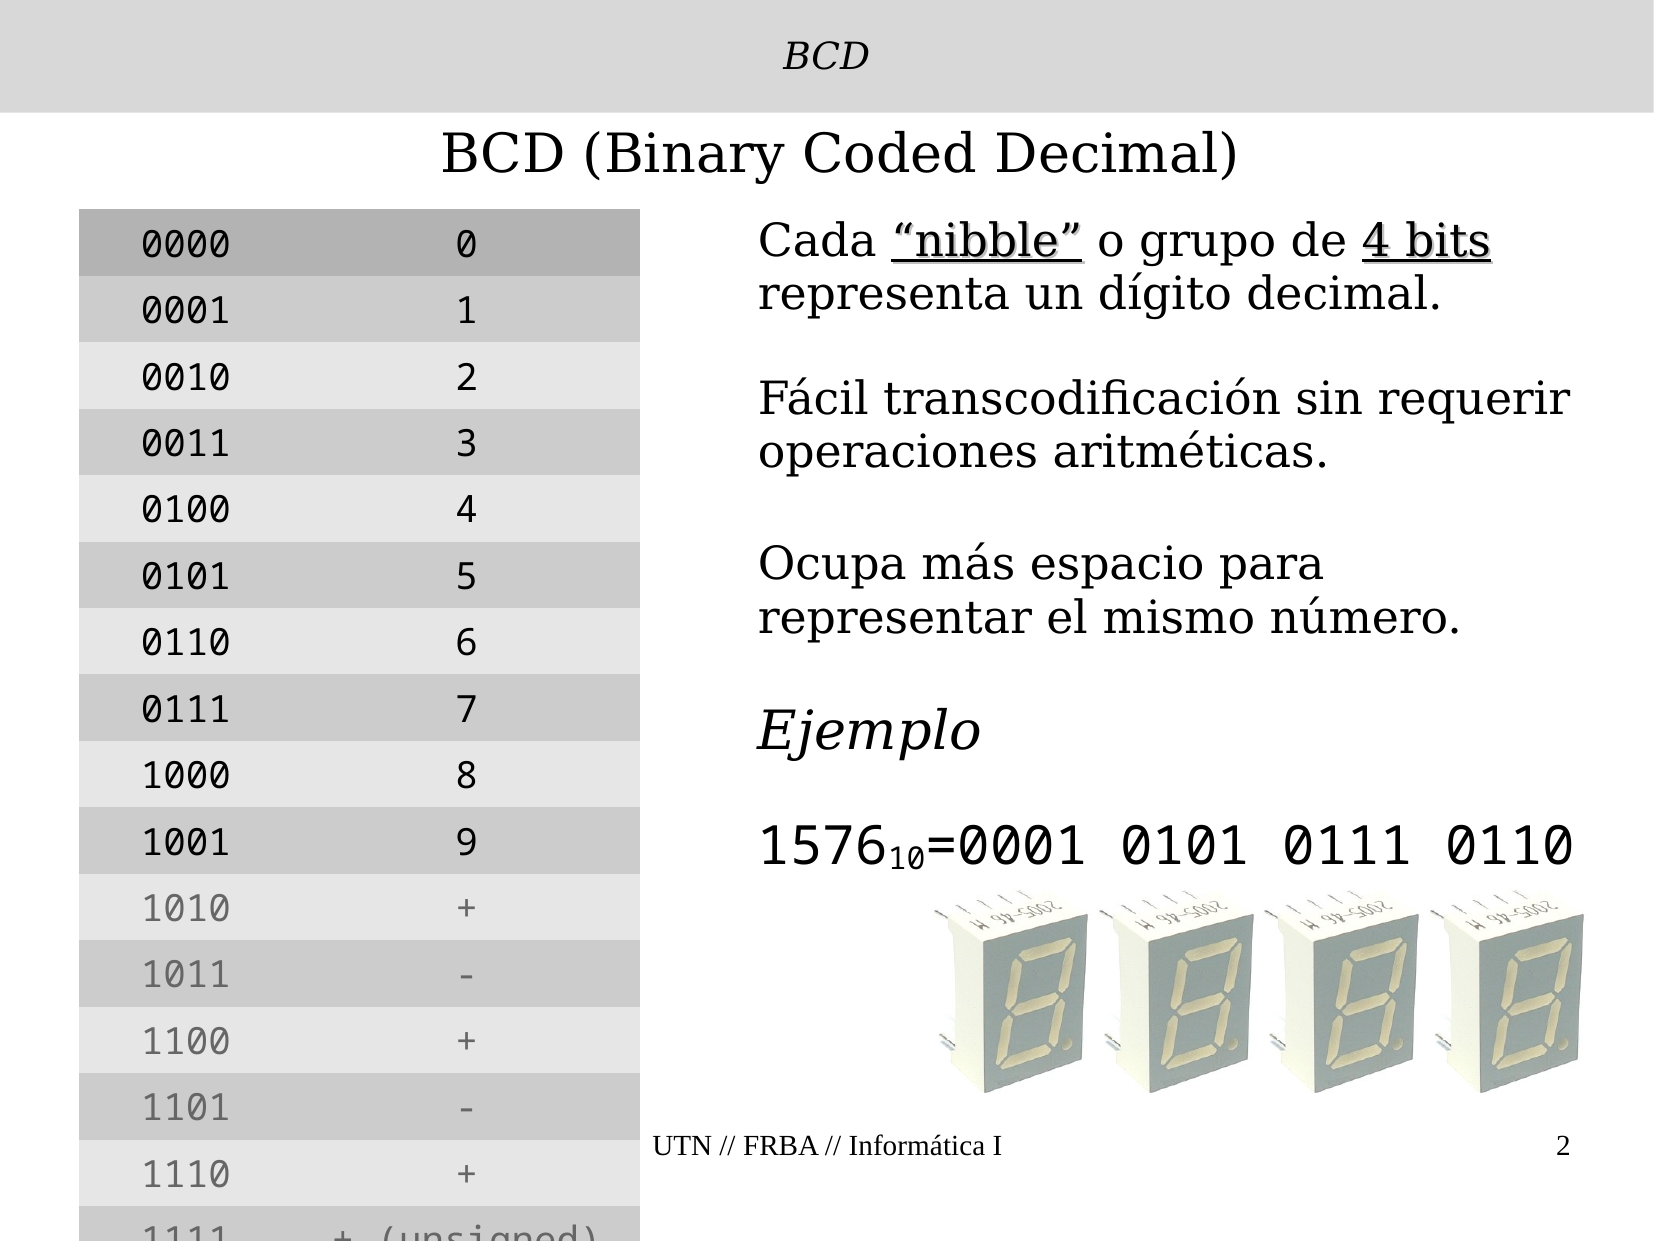

BCD
BCD (Binary Coded Decimal)
Cada “nibble” o grupo de 4 bits representa un dígito decimal.
| 0000 | 0 |
| --- | --- |
| 0001 | 1 |
| 0010 | 2 |
| 0011 | 3 |
| 0100 | 4 |
| 0101 | 5 |
| 0110 | 6 |
| 0111 | 7 |
| 1000 | 8 |
| 1001 | 9 |
| 1010 | + |
| 1011 | - |
| 1100 | + |
| 1101 | - |
| 1110 | + |
| 1111 | + (unsigned) |
Fácil transcodificación sin requerir operaciones aritméticas.
Ocupa más espacio para representar el mismo número.
Ejemplo
157610=0001 0101 0111 0110
UTN // FRBA // Informática I
2